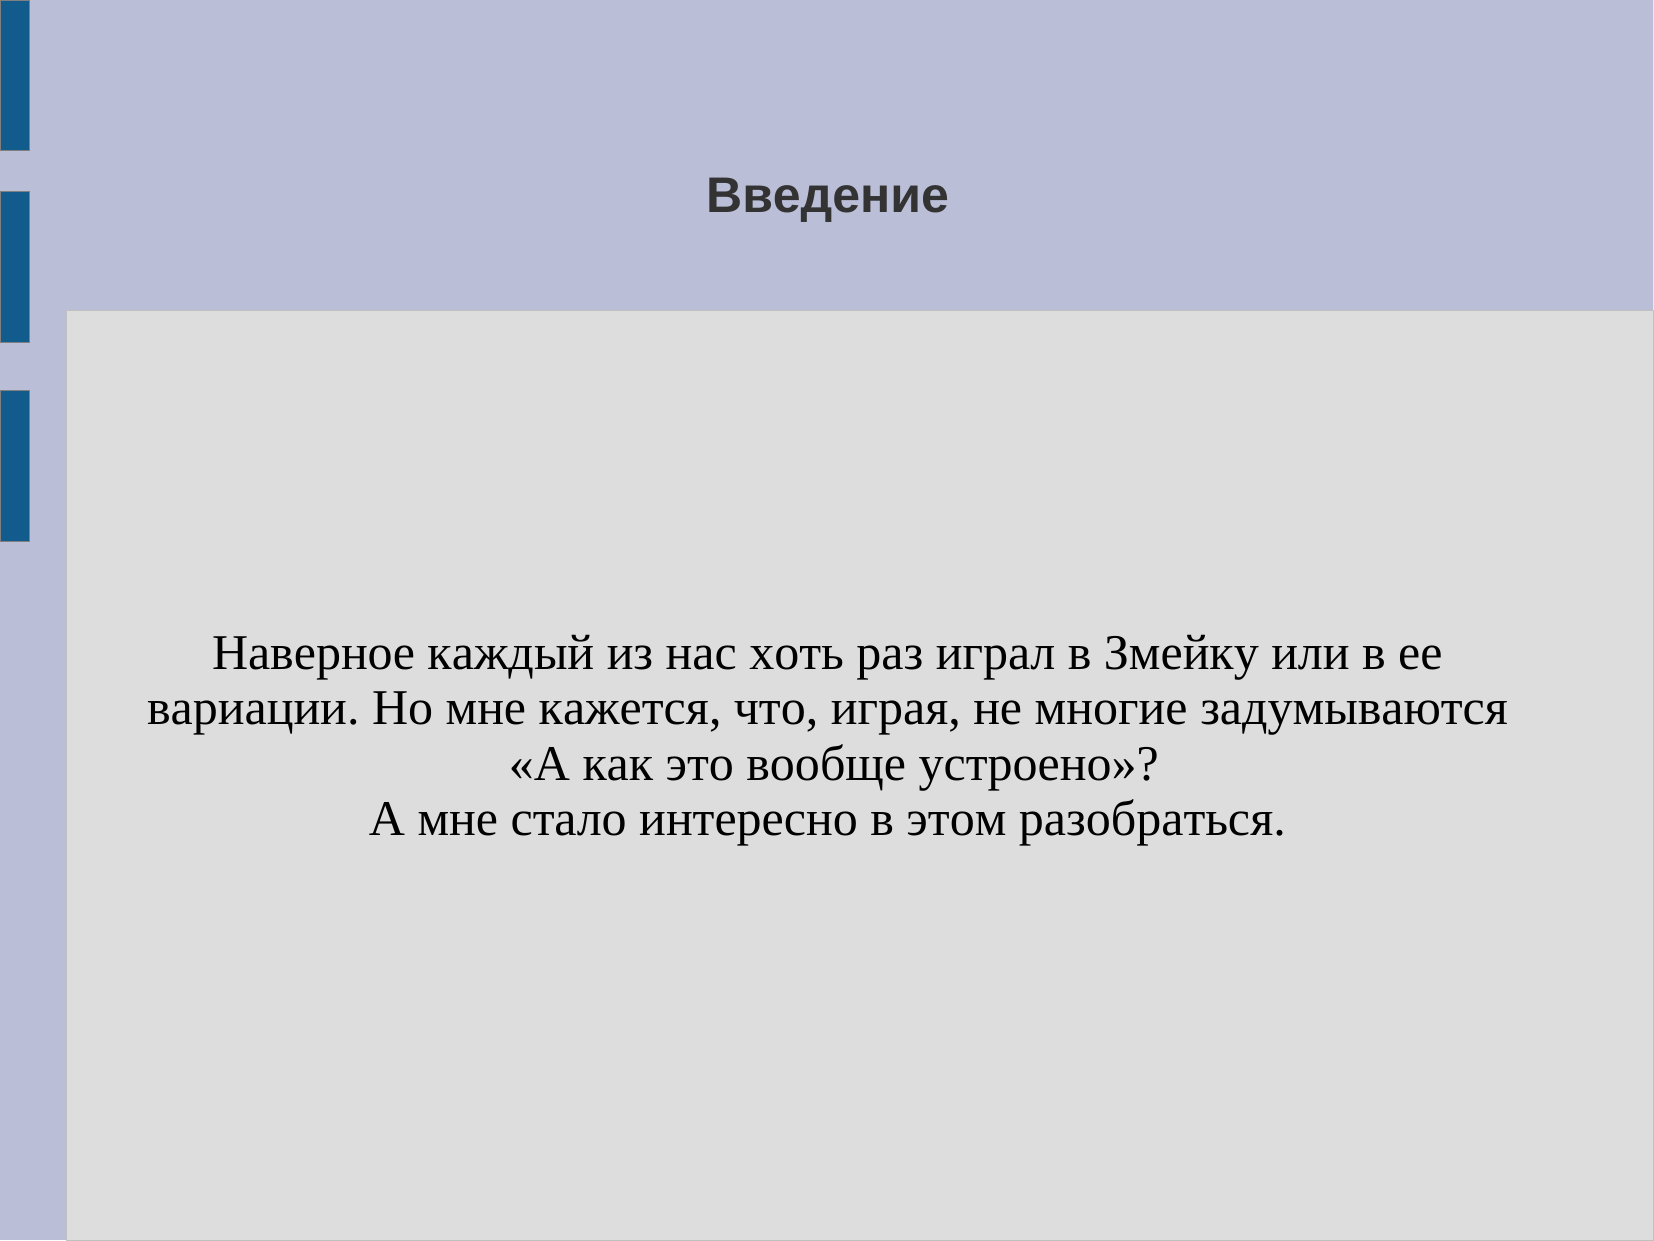

# Введение
Наверное каждый из нас хоть раз играл в Змейку или в ее вариации. Но мне кажется, что, играя, не многие задумываются
 «А как это вообще устроено»?
А мне стало интересно в этом разобраться.